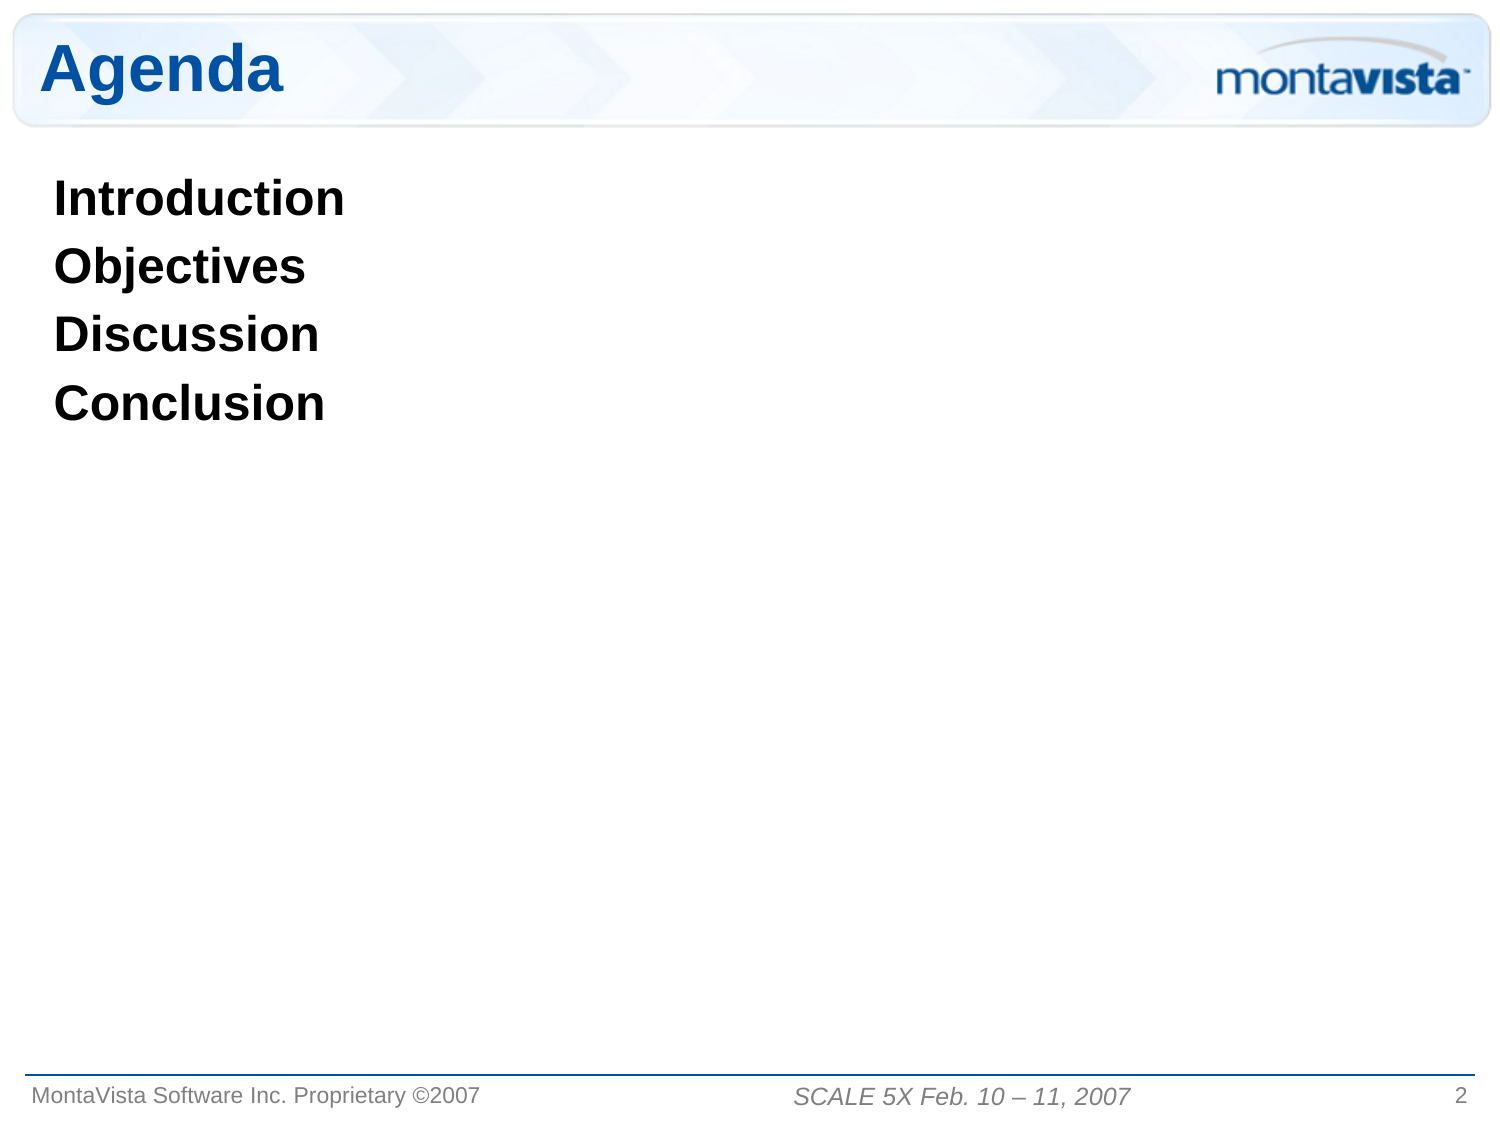

# Agenda
 Introduction
 Objectives
 Discussion
 Conclusion
2